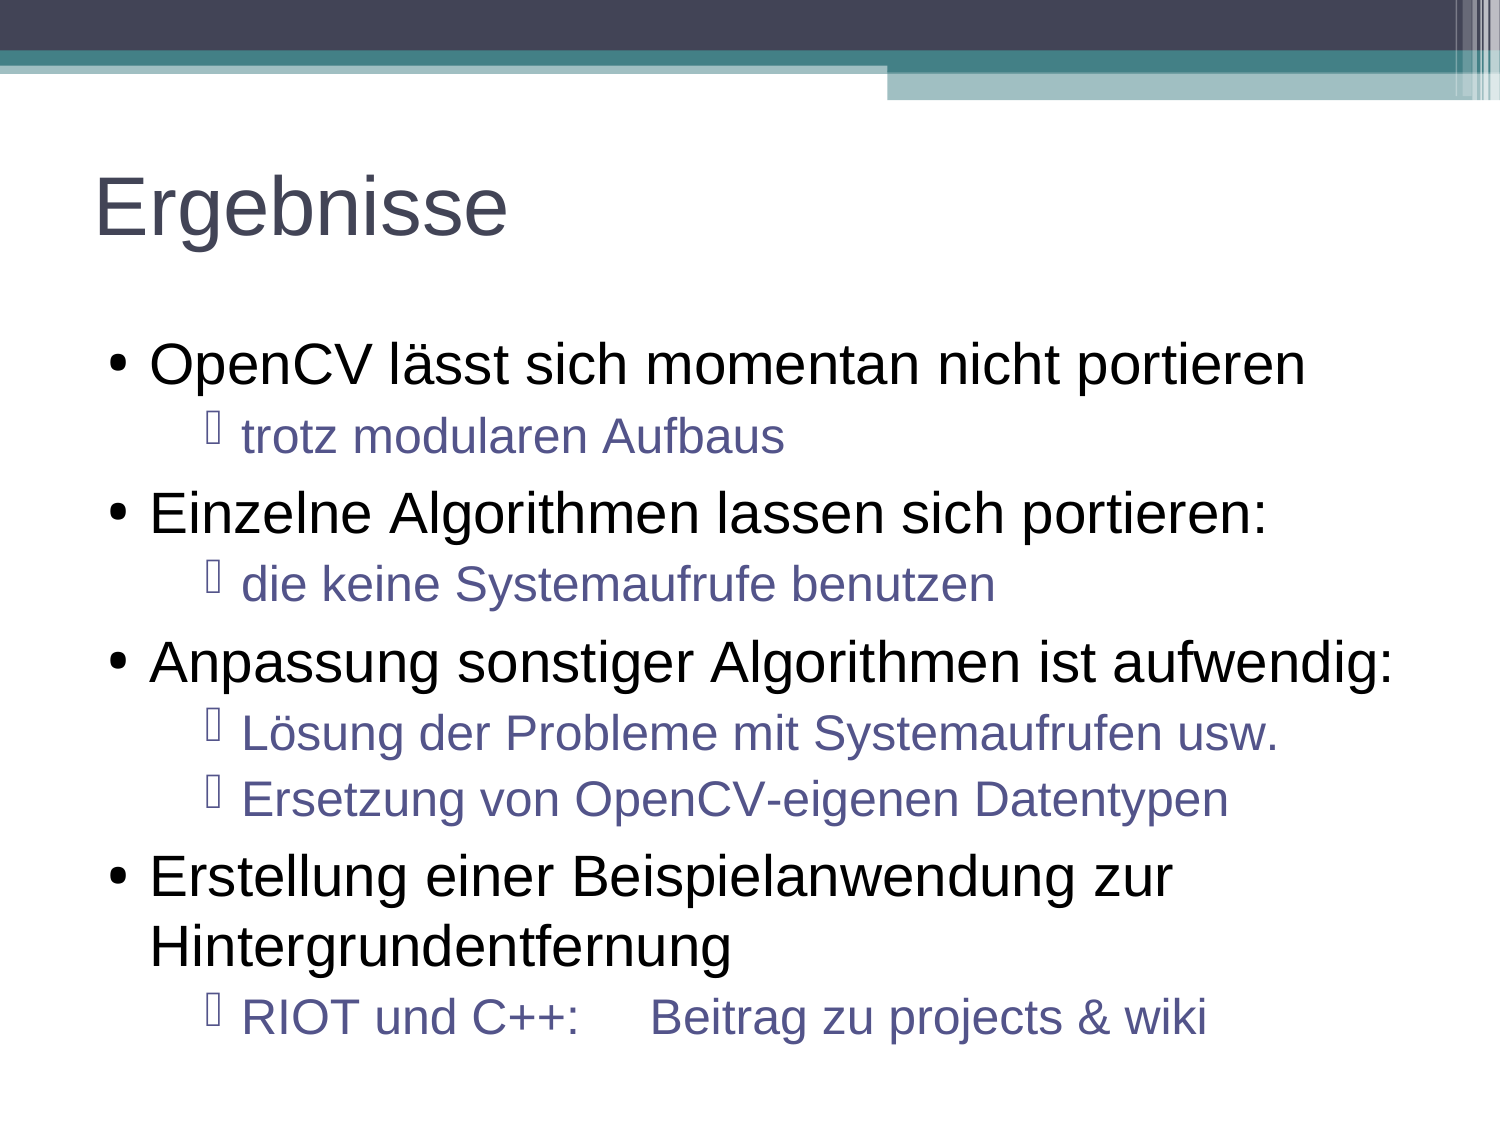

# Ergebnisse
OpenCV lässt sich momentan nicht portieren
trotz modularen Aufbaus
Einzelne Algorithmen lassen sich portieren:
die keine Systemaufrufe benutzen
Anpassung sonstiger Algorithmen ist aufwendig:
Lösung der Probleme mit Systemaufrufen usw.
Ersetzung von OpenCV-eigenen Datentypen
Erstellung einer Beispielanwendung zur Hintergrundentfernung
RIOT und C++: Beitrag zu projects & wiki